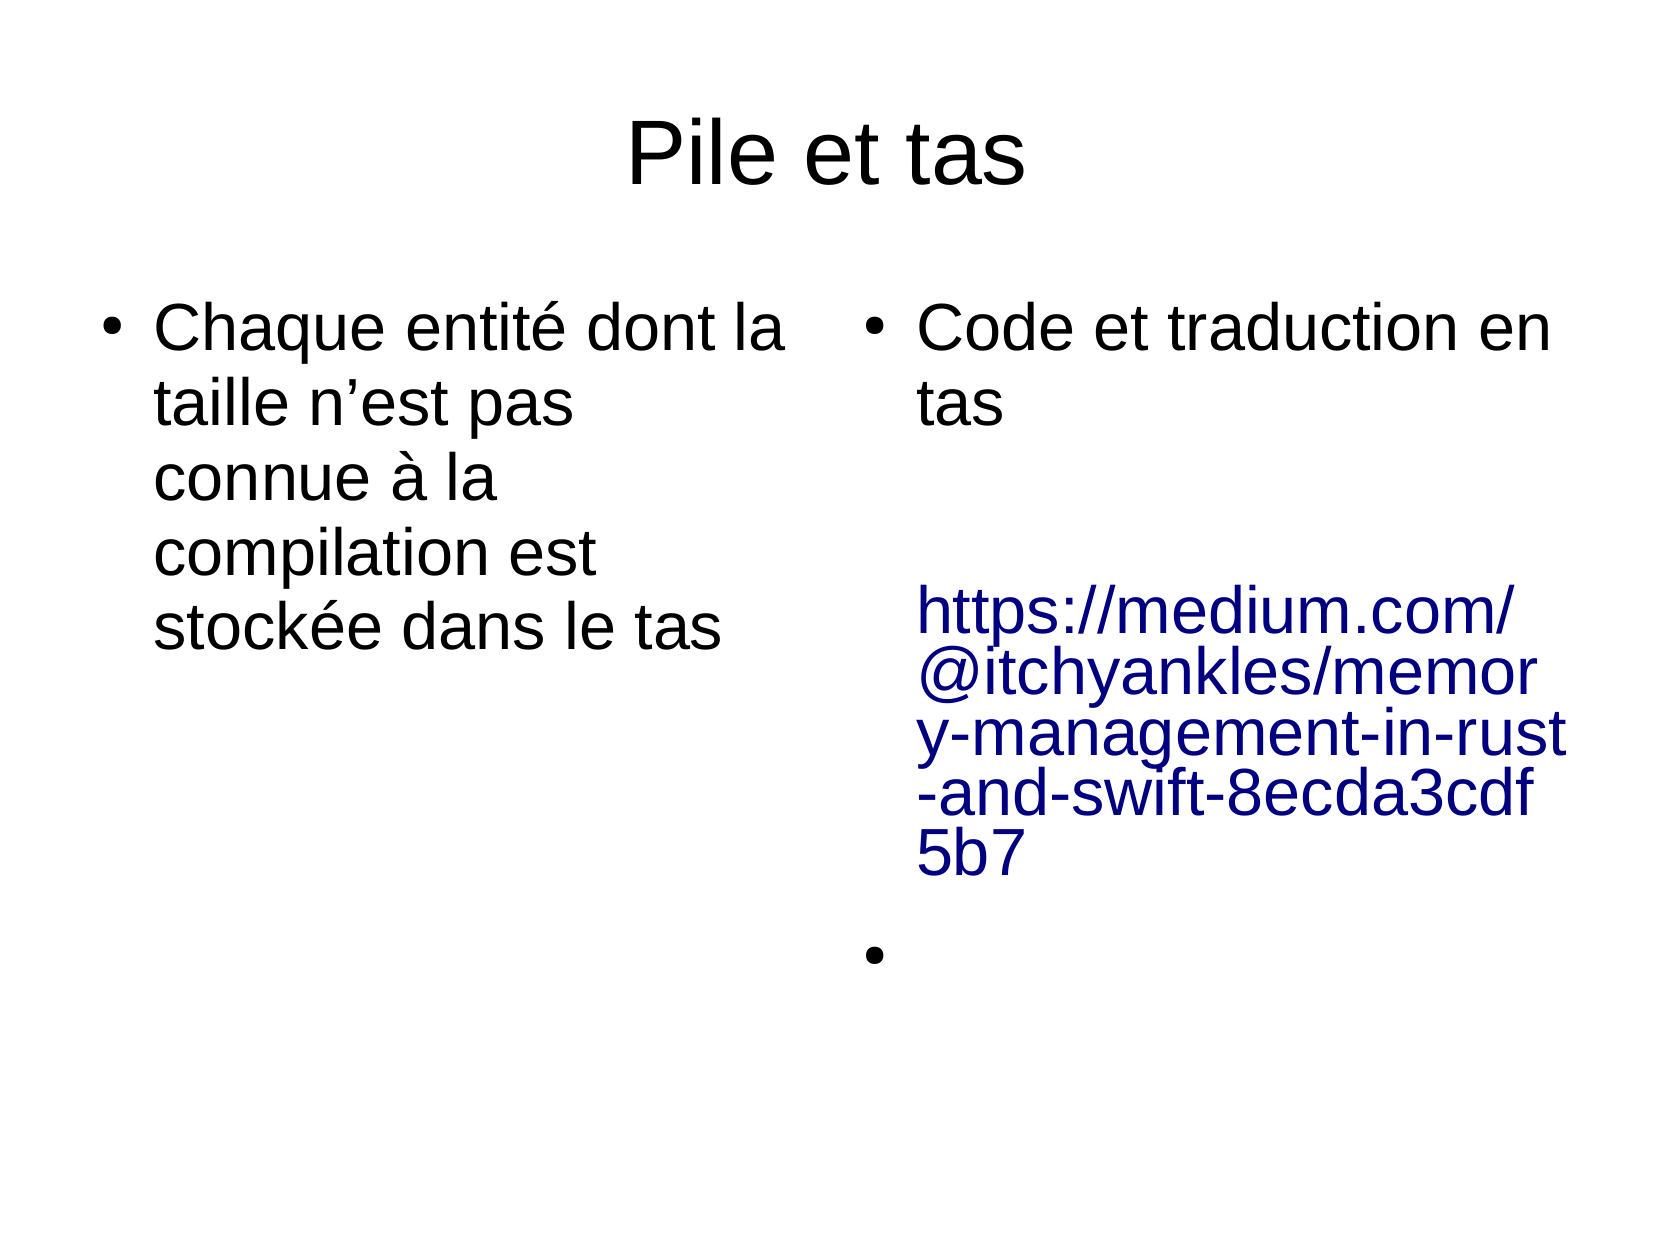

# Pile et tas
Chaque entité dont la taille n’est pas connue à la compilation est stockée dans le tas
Code et traduction en tas
https://medium.com/@itchyankles/memory-management-in-rust-and-swift-8ecda3cdf5b7